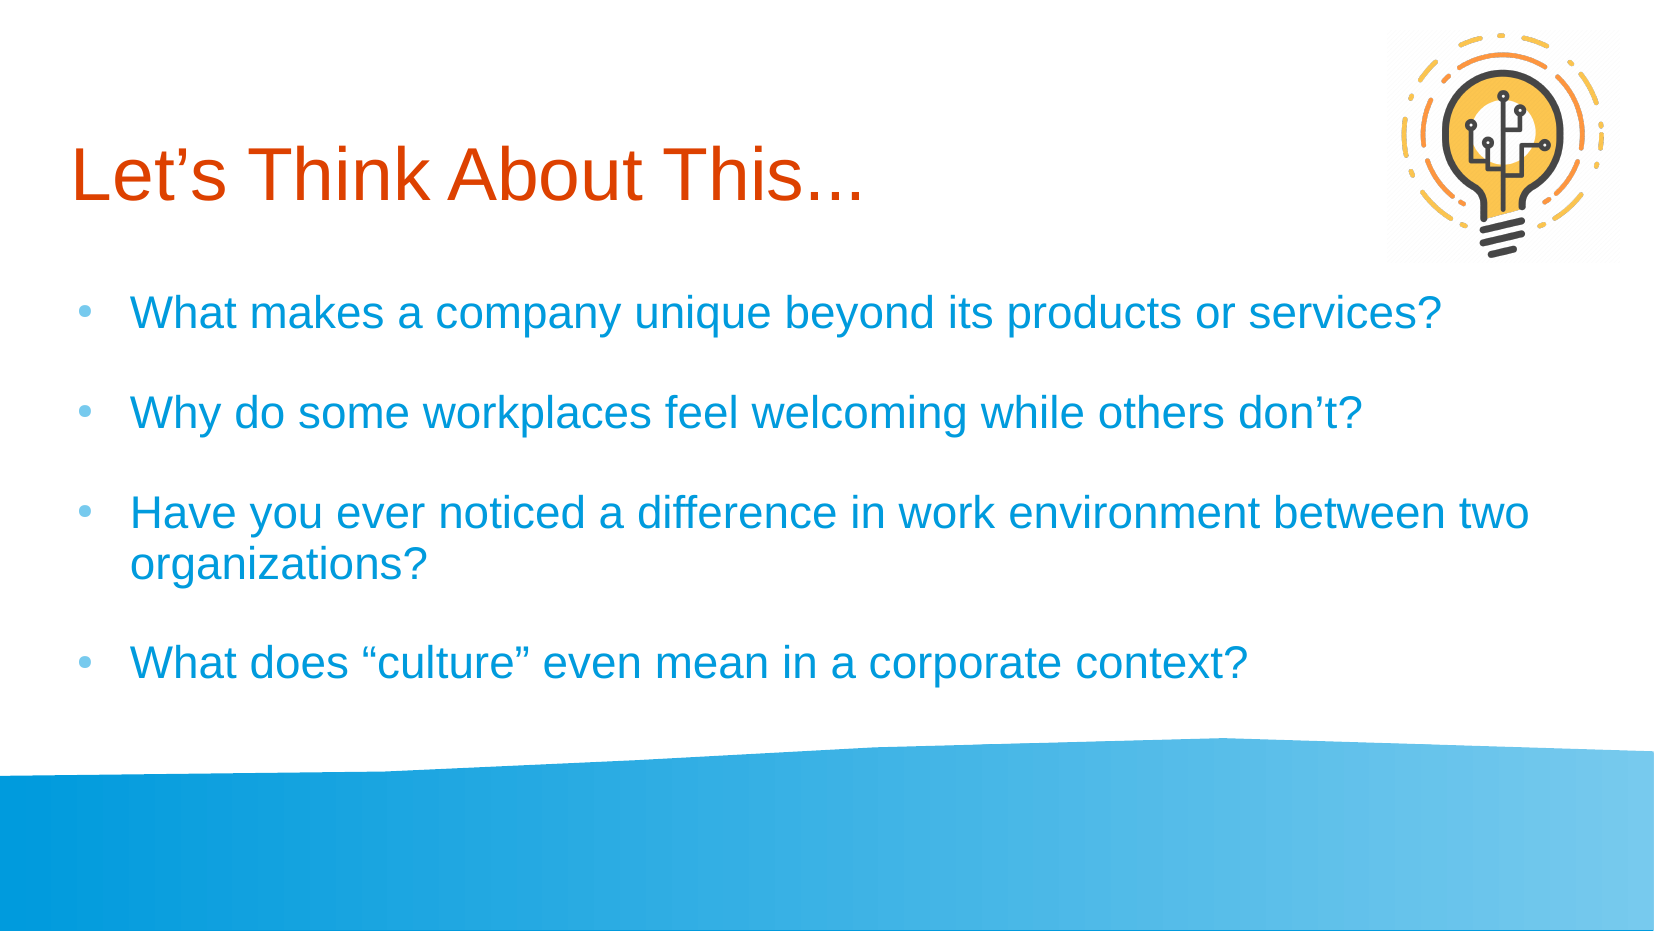

# Let’s Think About This...
What makes a company unique beyond its products or services?
Why do some workplaces feel welcoming while others don’t?
Have you ever noticed a difference in work environment between two organizations?
What does “culture” even mean in a corporate context?